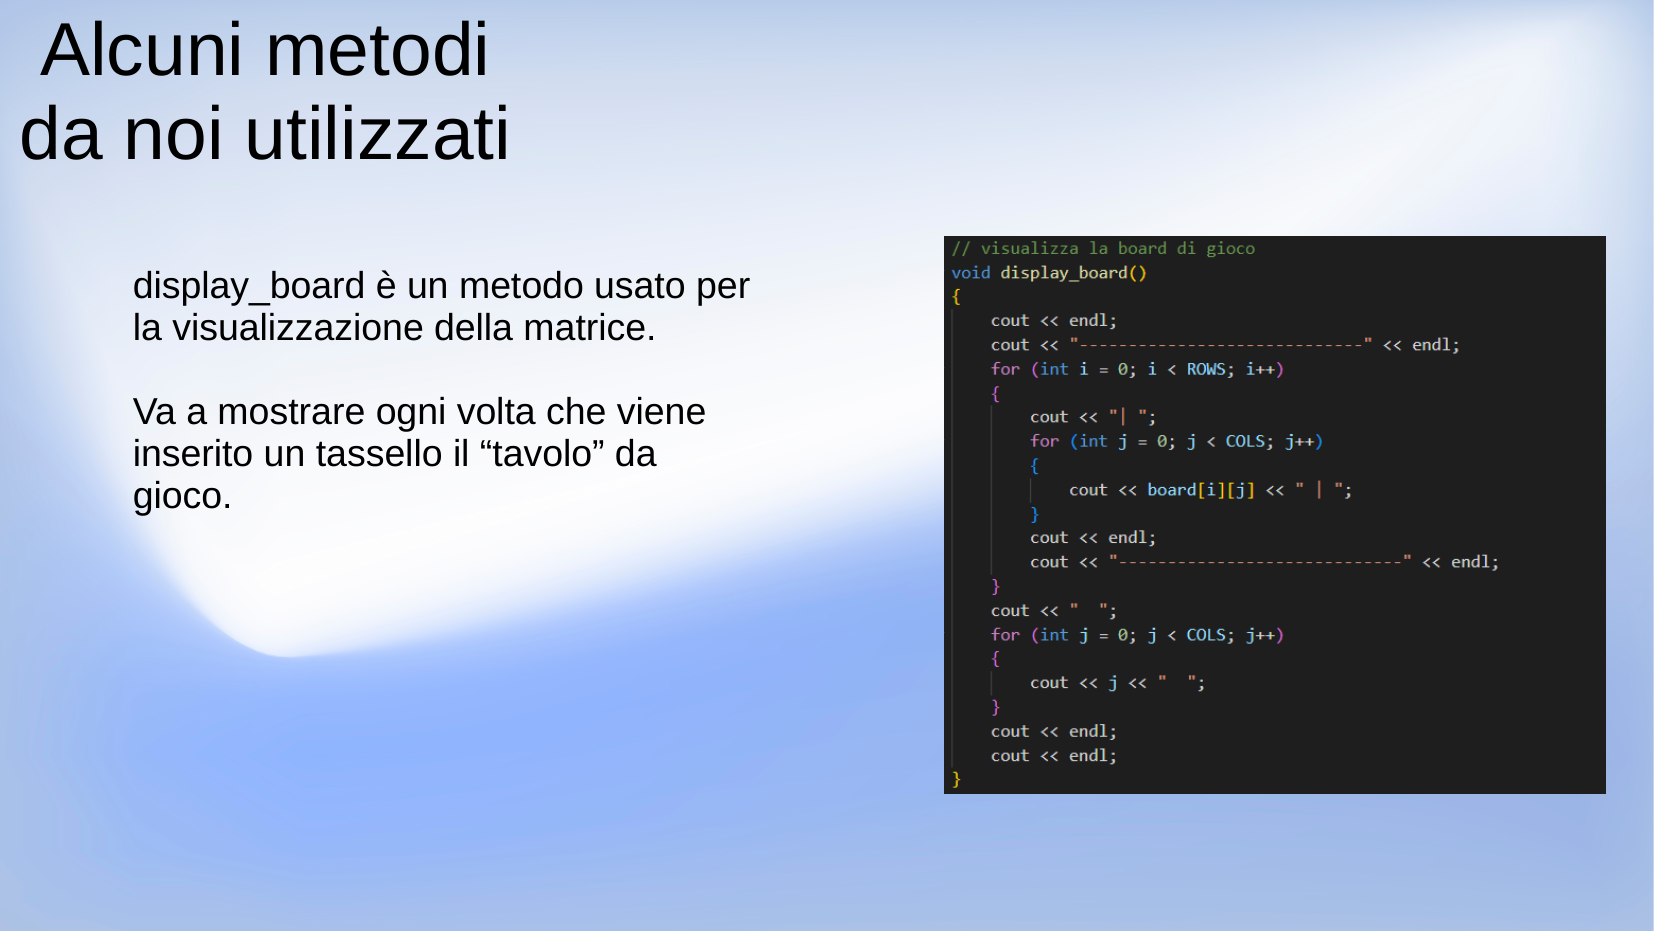

Alcuni metodi da noi utilizzati
display_board è un metodo usato per la visualizzazione della matrice.
Va a mostrare ogni volta che viene inserito un tassello il “tavolo” da gioco.